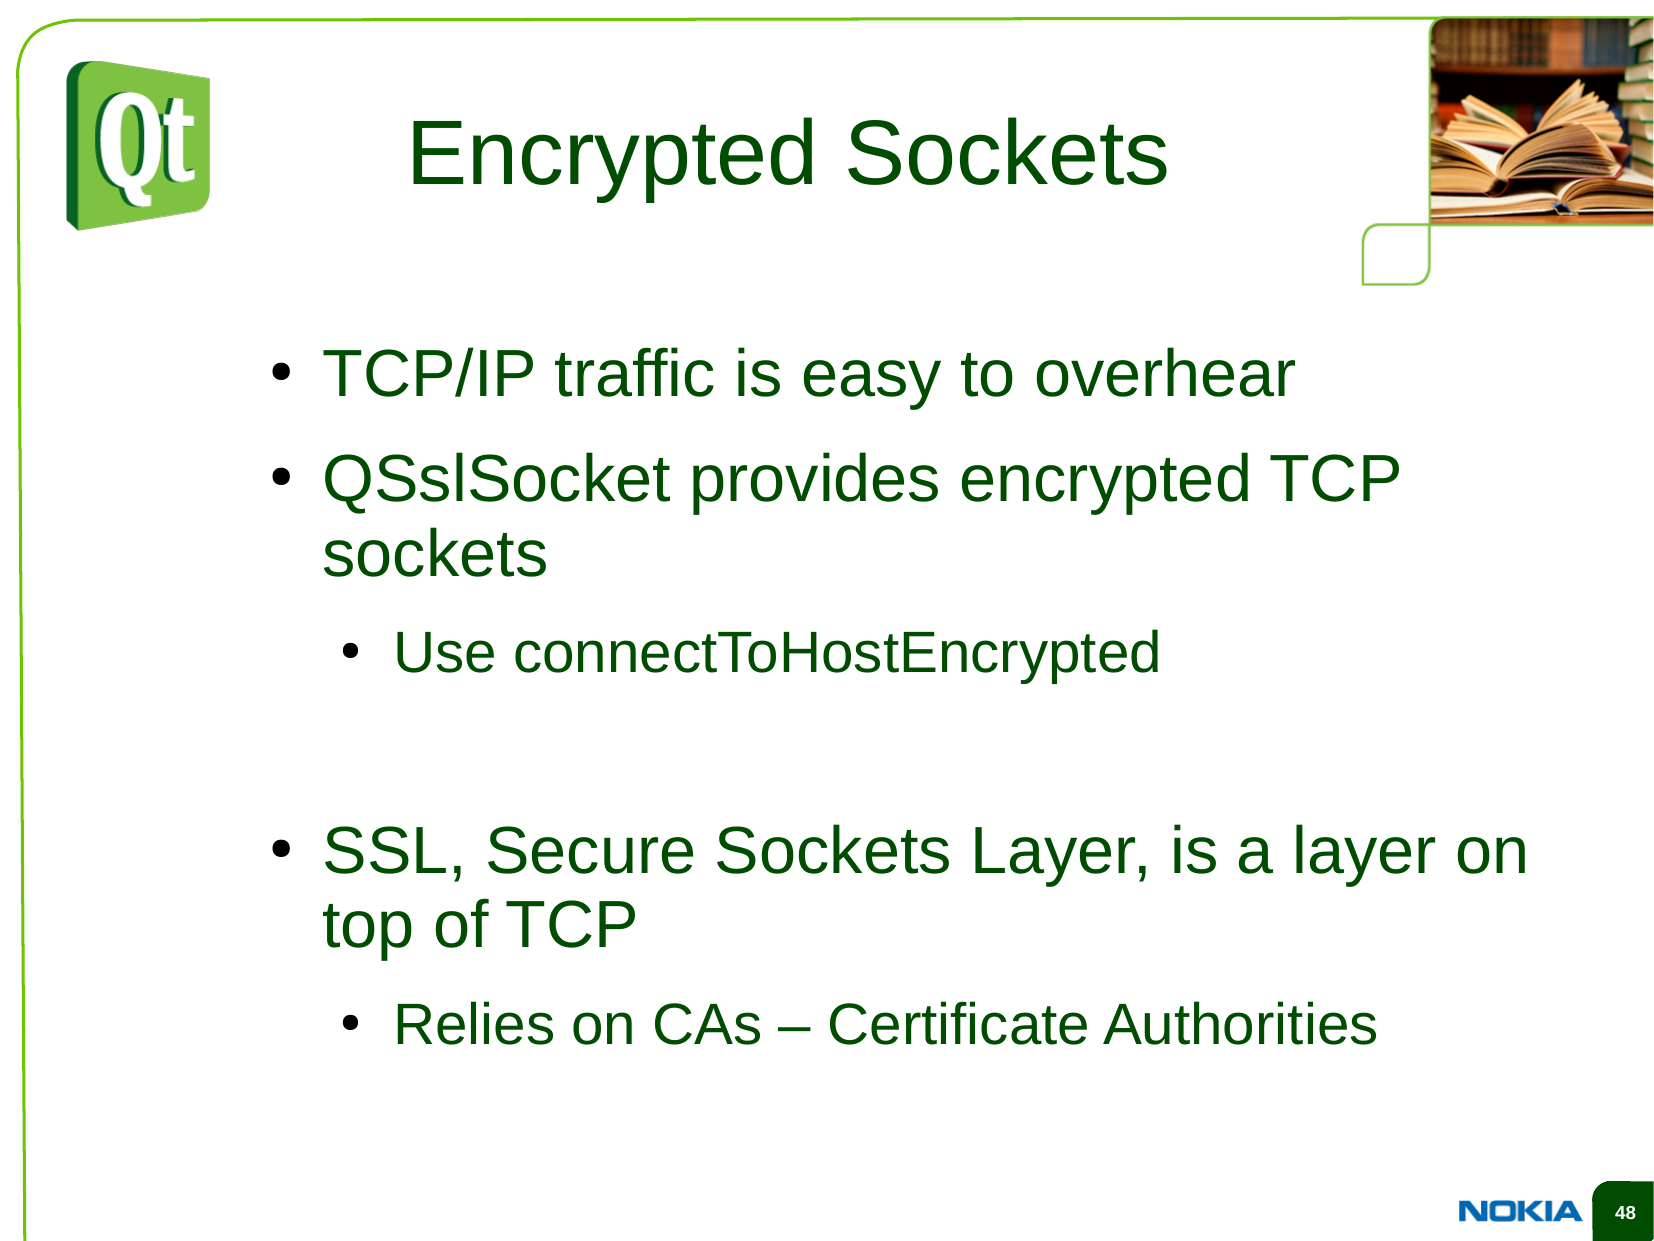

# Encrypted Sockets
TCP/IP traffic is easy to overhear
QSslSocket provides encrypted TCP sockets
Use connectToHostEncrypted
SSL, Secure Sockets Layer, is a layer on top of TCP
Relies on CAs – Certificate Authorities